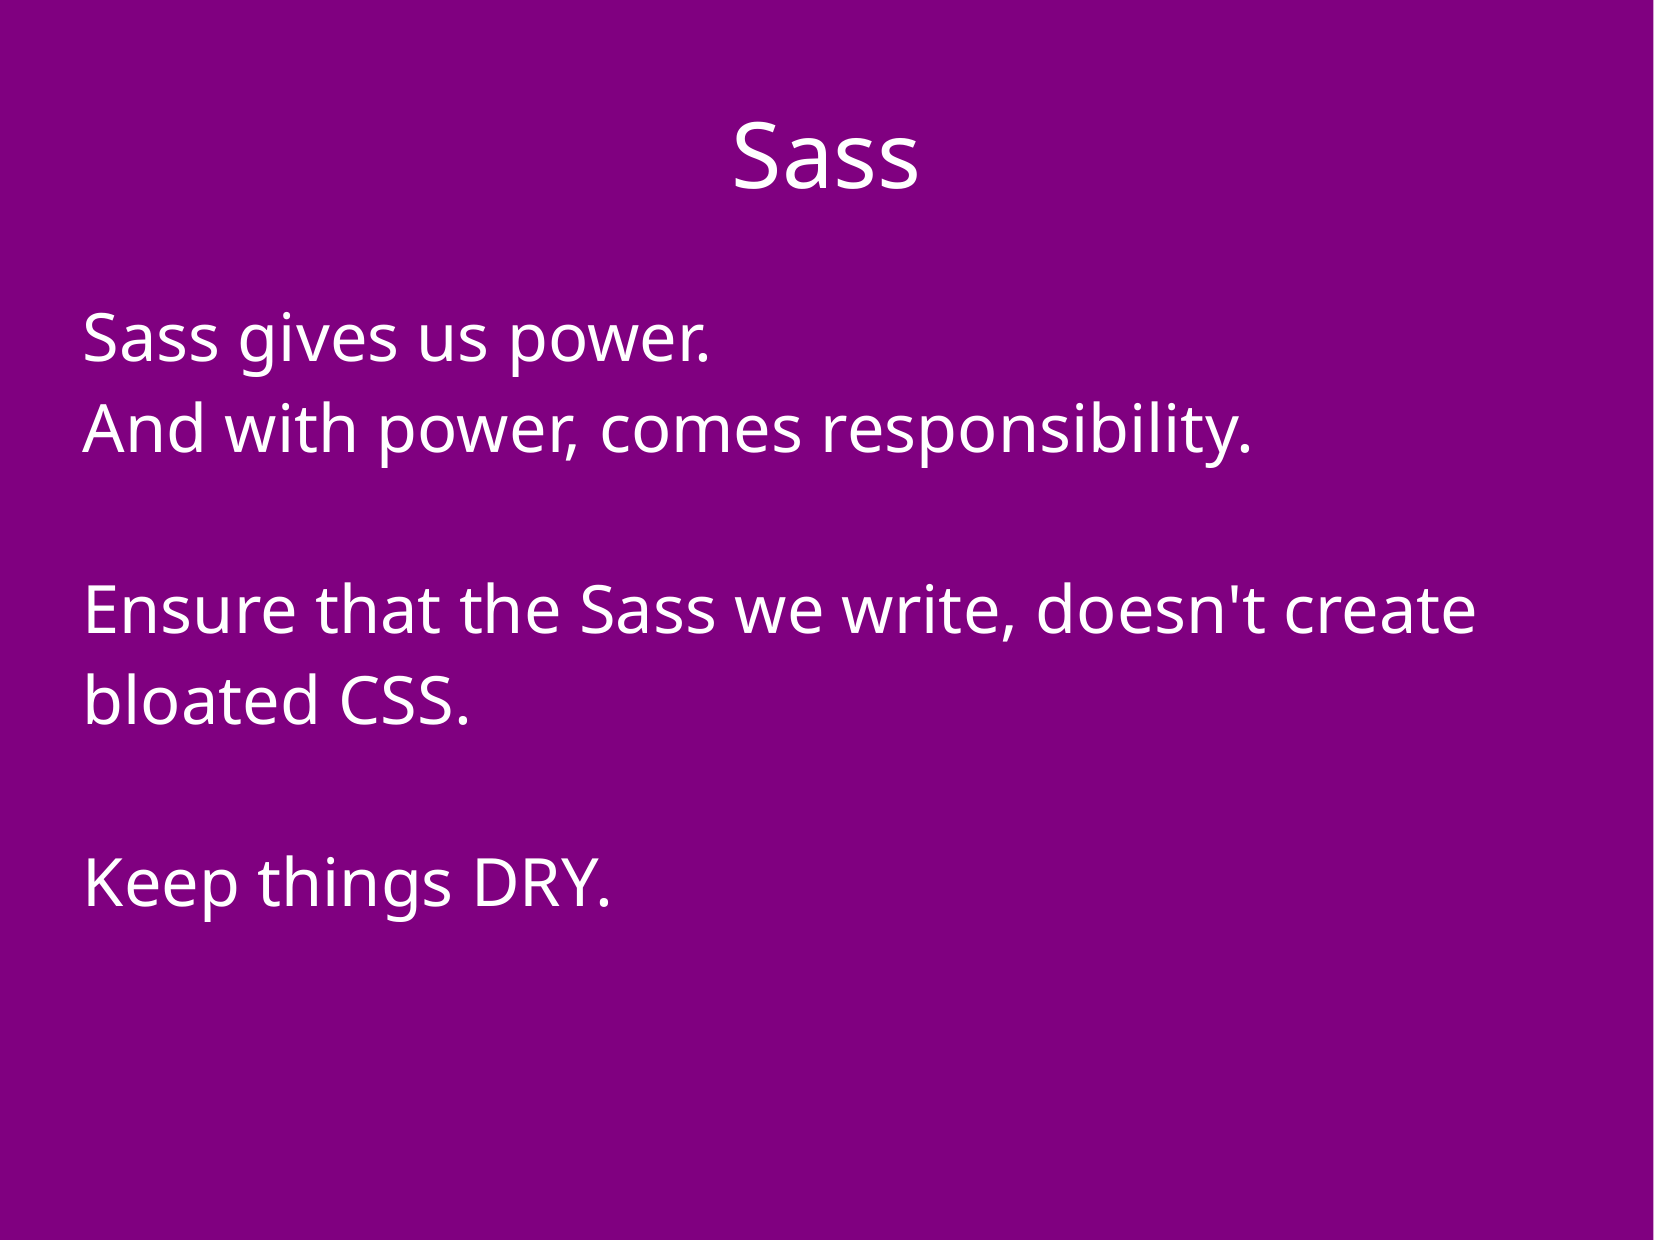

# Sass
Sass gives us power.
And with power, comes responsibility.
Ensure that the Sass we write, doesn't create bloated CSS.
Keep things DRY.